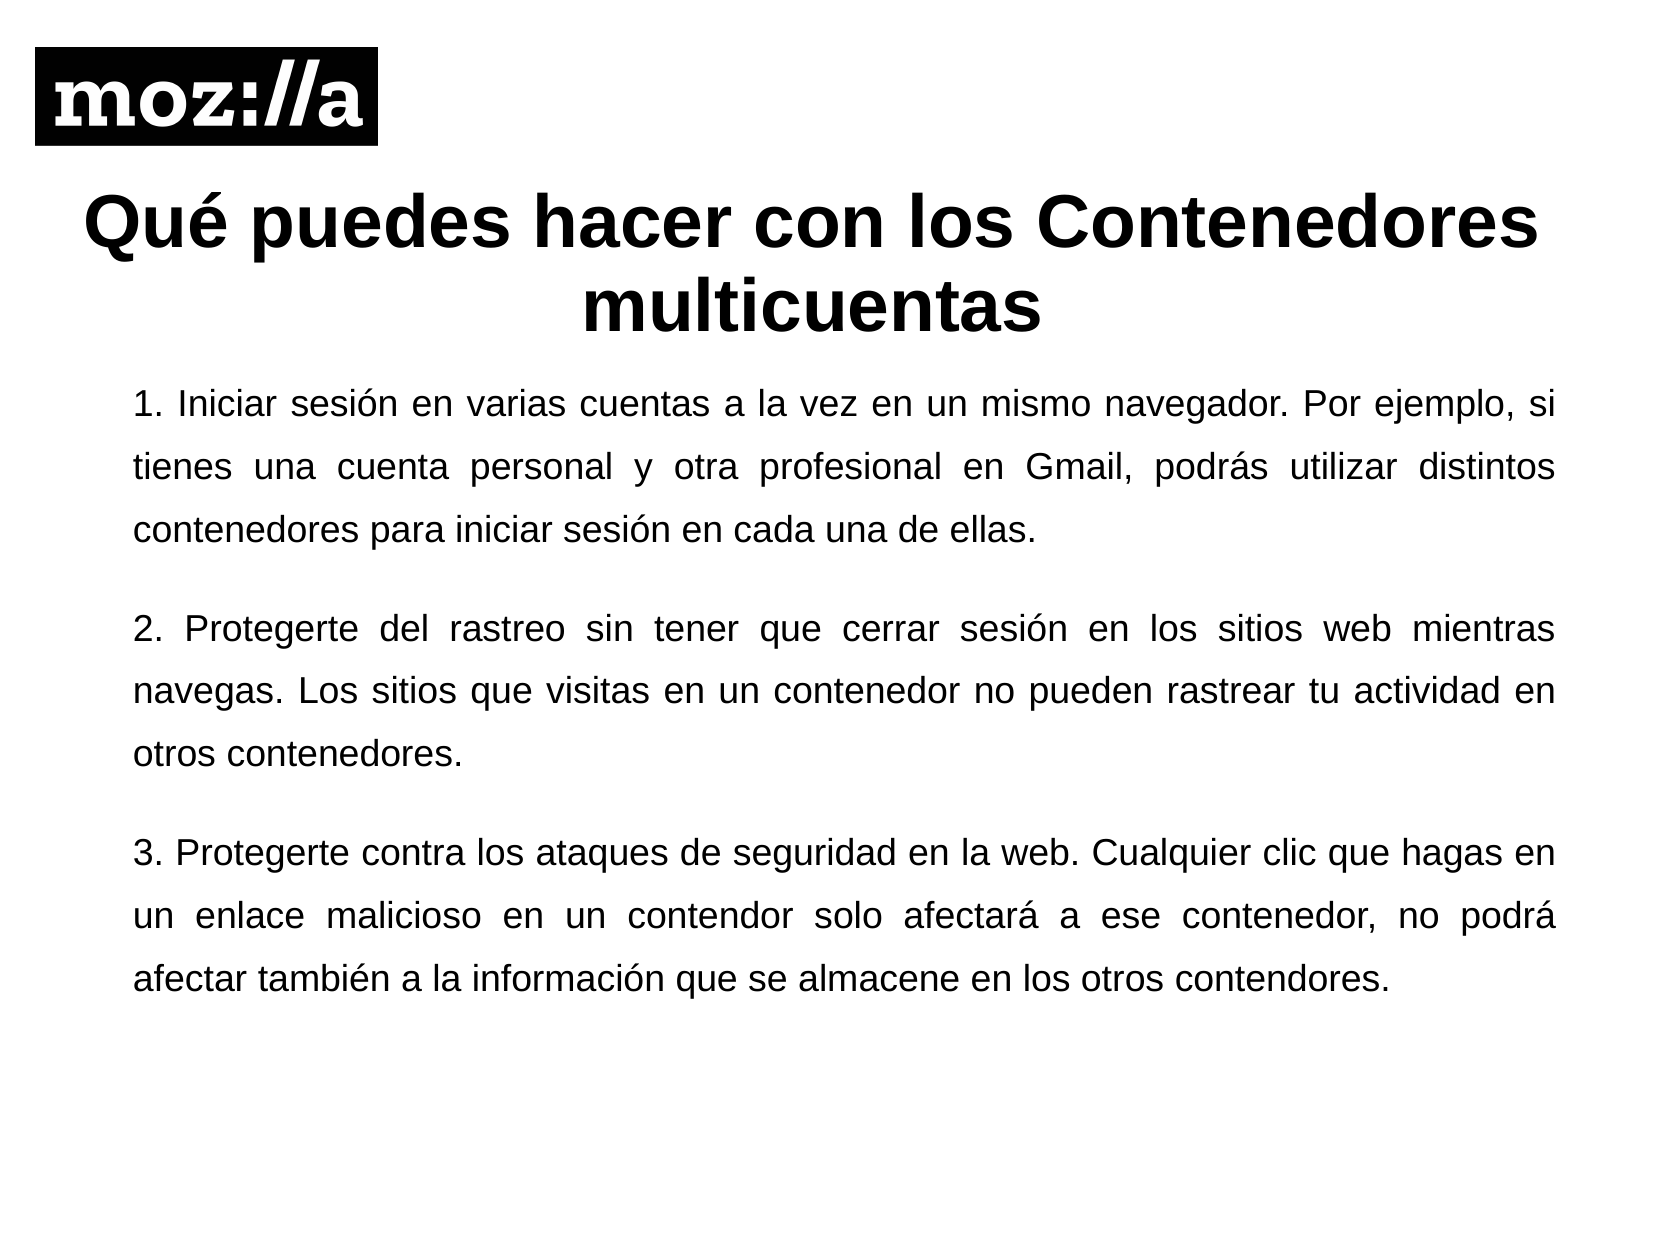

Qué puedes hacer con los Contenedores multicuentas
#
1. Iniciar sesión en varias cuentas a la vez en un mismo navegador. Por ejemplo, si tienes una cuenta personal y otra profesional en Gmail, podrás utilizar distintos contenedores para iniciar sesión en cada una de ellas.
2. Protegerte del rastreo sin tener que cerrar sesión en los sitios web mientras navegas. Los sitios que visitas en un contenedor no pueden rastrear tu actividad en otros contenedores.
3. Protegerte contra los ataques de seguridad en la web. Cualquier clic que hagas en un enlace malicioso en un contendor solo afectará a ese contenedor, no podrá afectar también a la información que se almacene en los otros contendores.